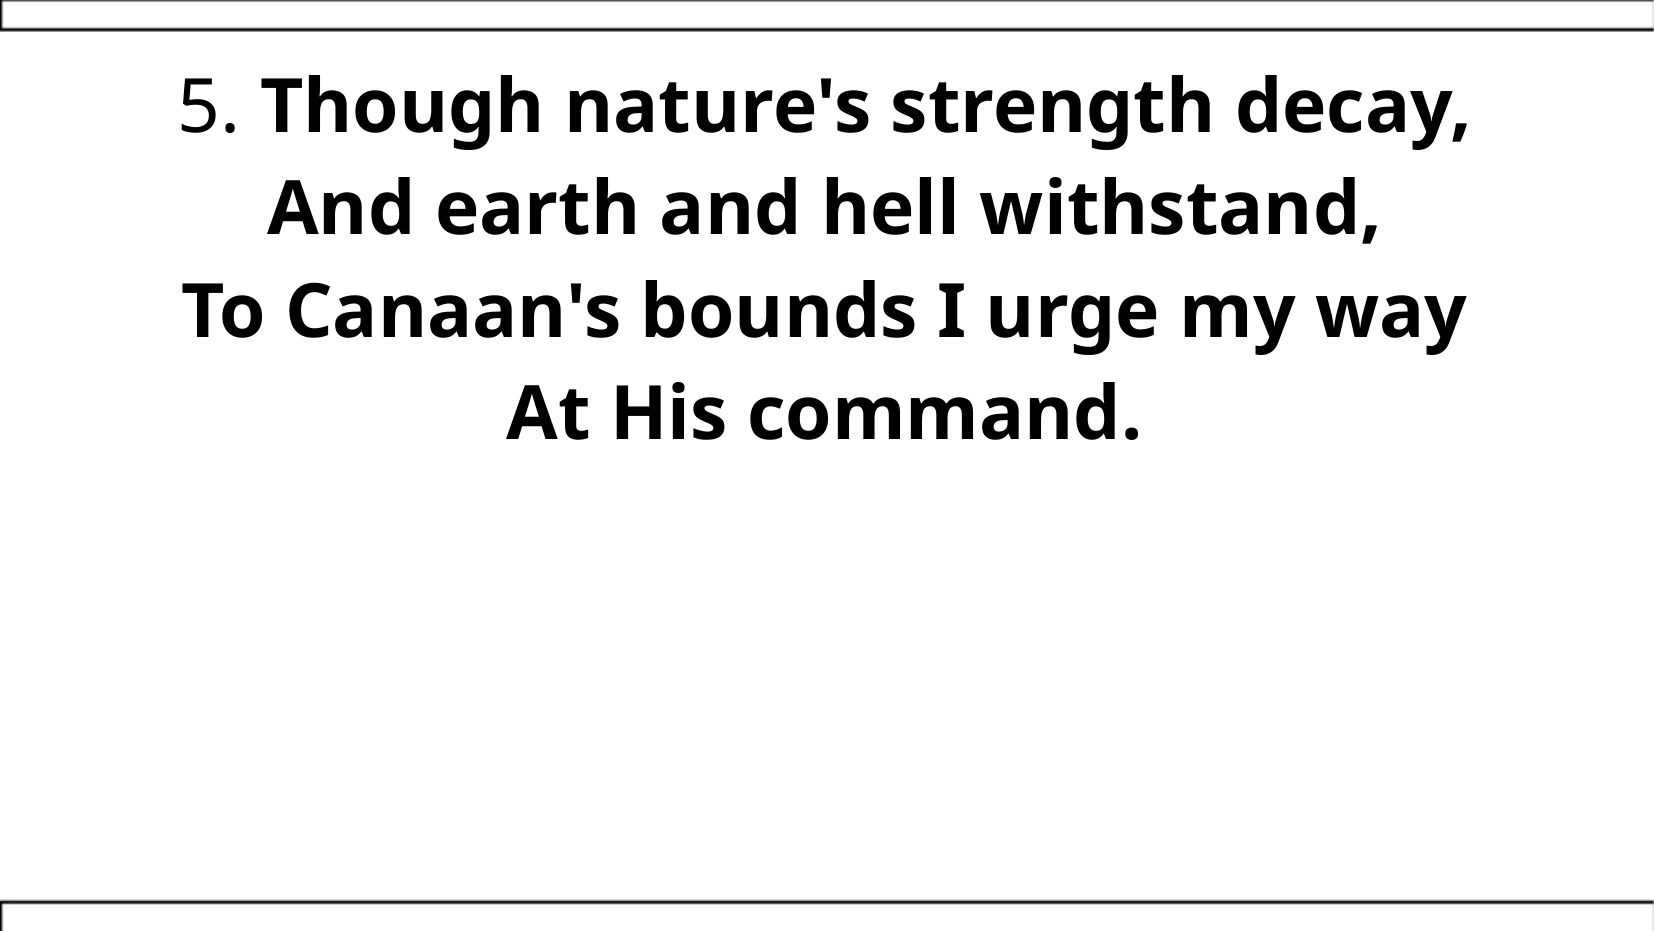

5. Though nature's strength decay,
And earth and hell withstand,
To Canaan's bounds I urge my way
At His command.